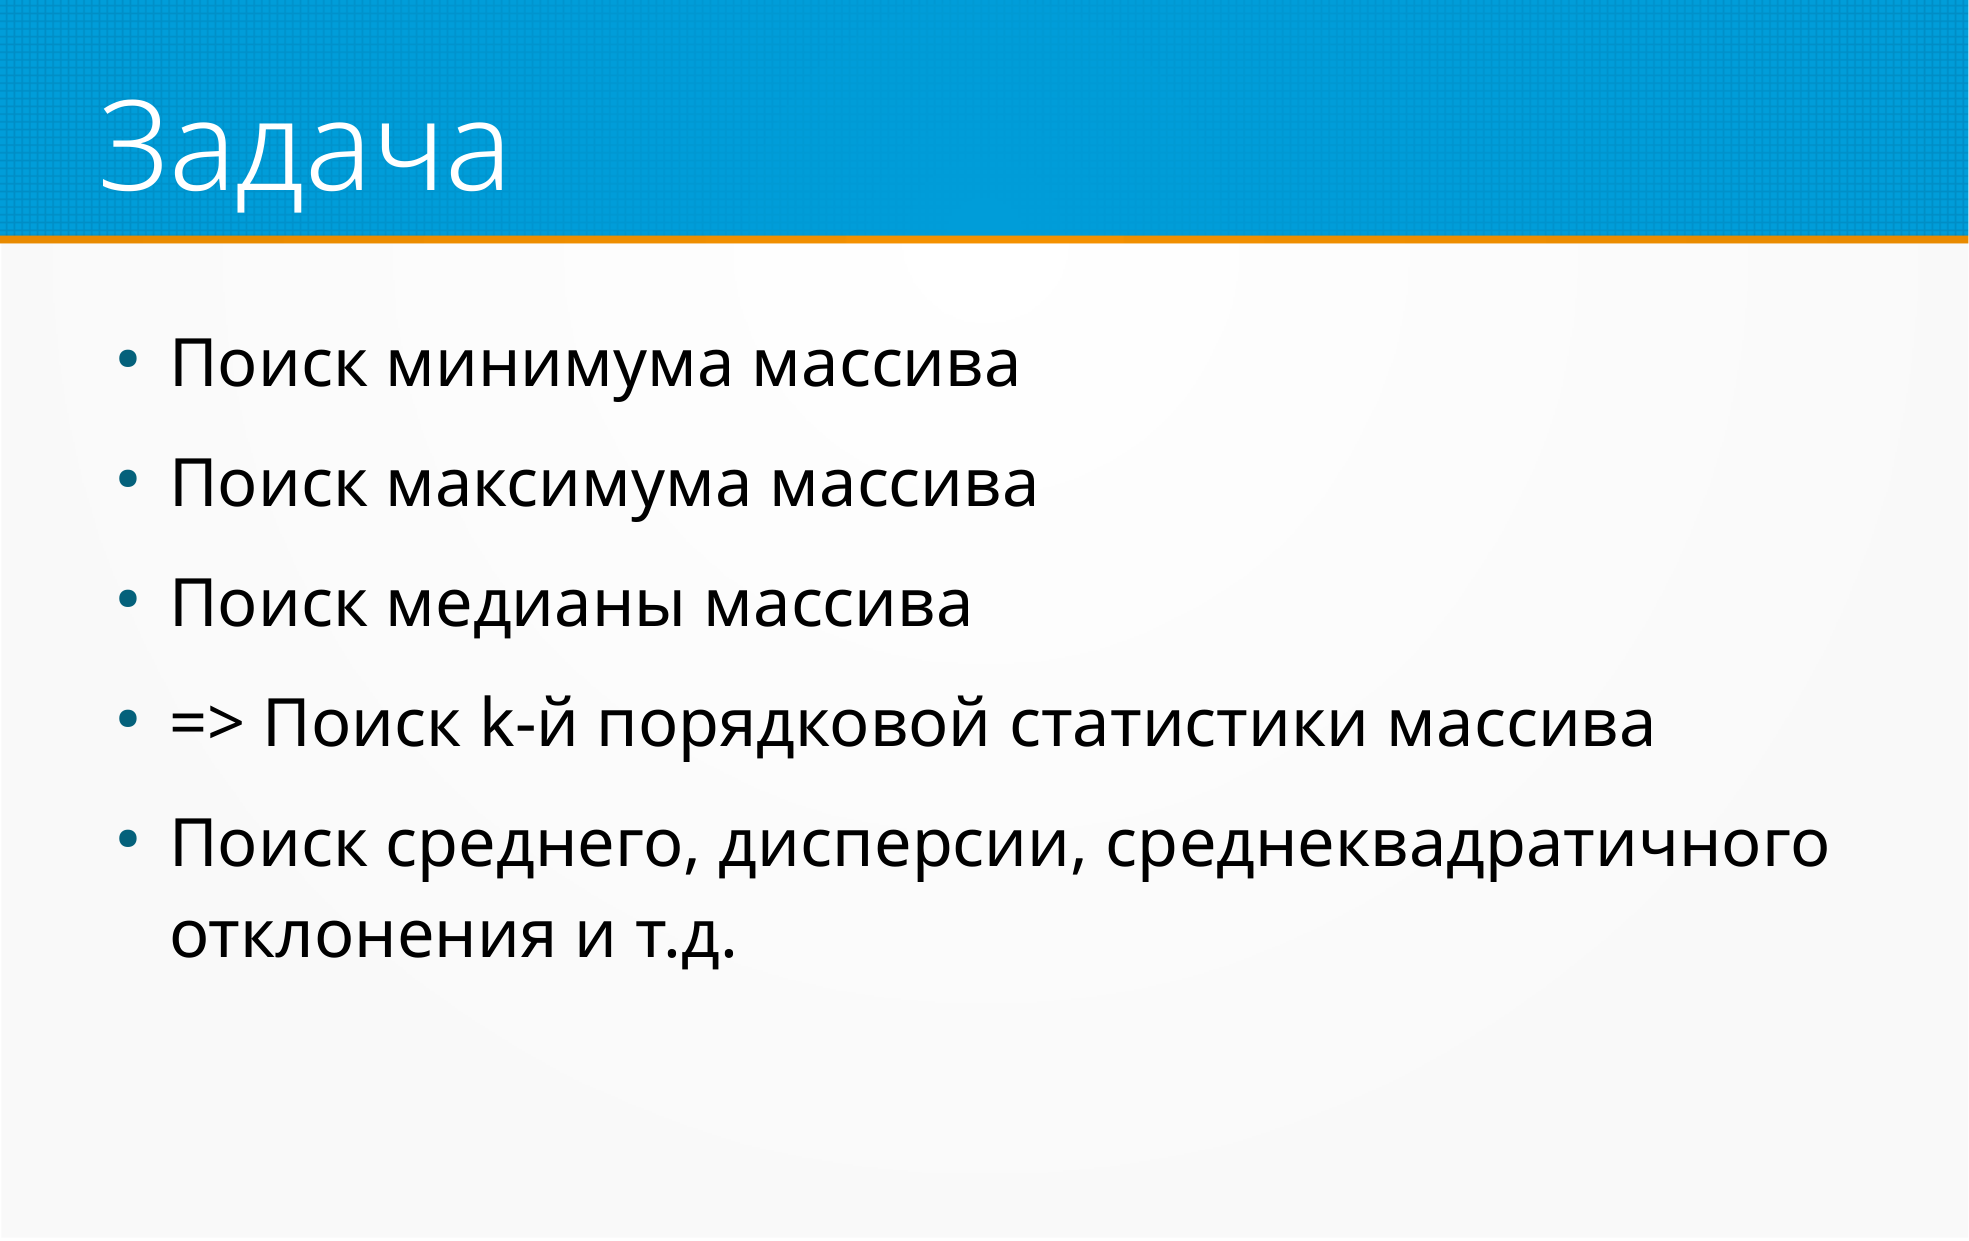

# Задача
Поиск минимума массива
Поиск максимума массива
Поиск медианы массива
=> Поиск k-й порядковой статистики массива
Поиск среднего, дисперсии, среднеквадратичного отклонения и т.д.